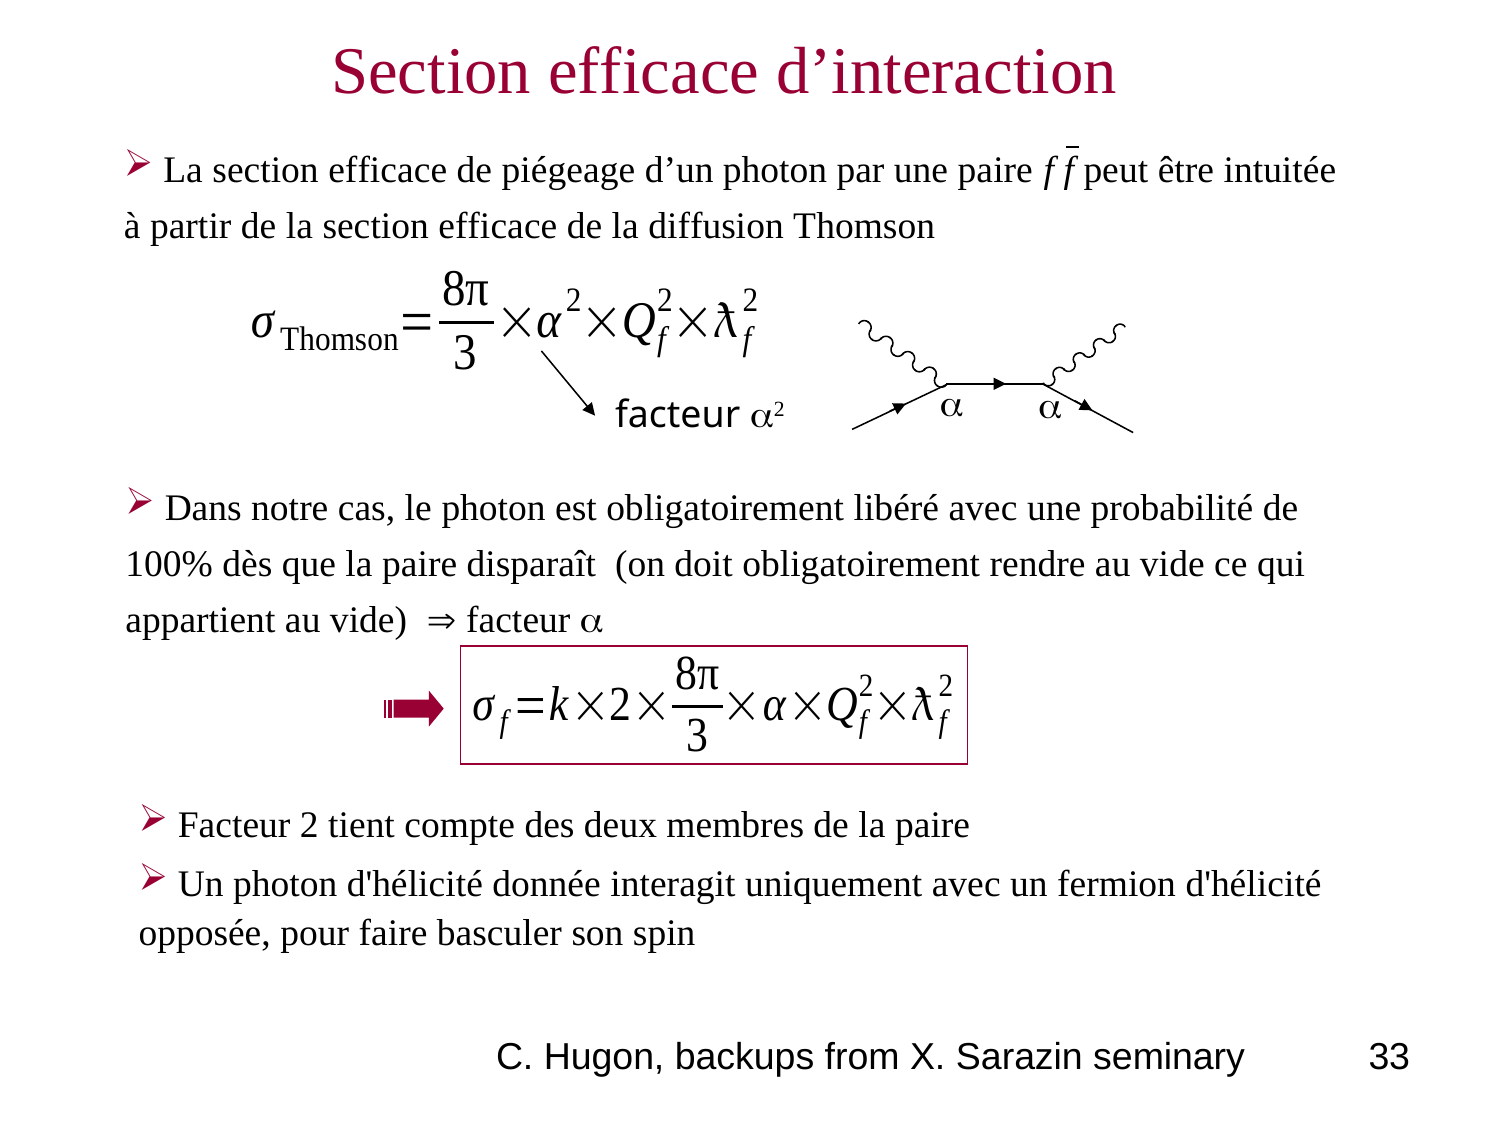

Section efficace d’interaction
 La section efficace de piégeage d’un photon par une paire f f peut être intuitée à partir de la section efficace de la diffusion Thomson


facteur 
 Dans notre cas, le photon est obligatoirement libéré avec une probabilité de 100% dès que la paire disparaît (on doit obligatoirement rendre au vide ce qui appartient au vide)  facteur 
 Facteur 2 tient compte des deux membres de la paire
 Un photon d'hélicité donnée interagit uniquement avec un fermion d'hélicité opposée, pour faire basculer son spin
C. Hugon, backups from X. Sarazin seminary
33